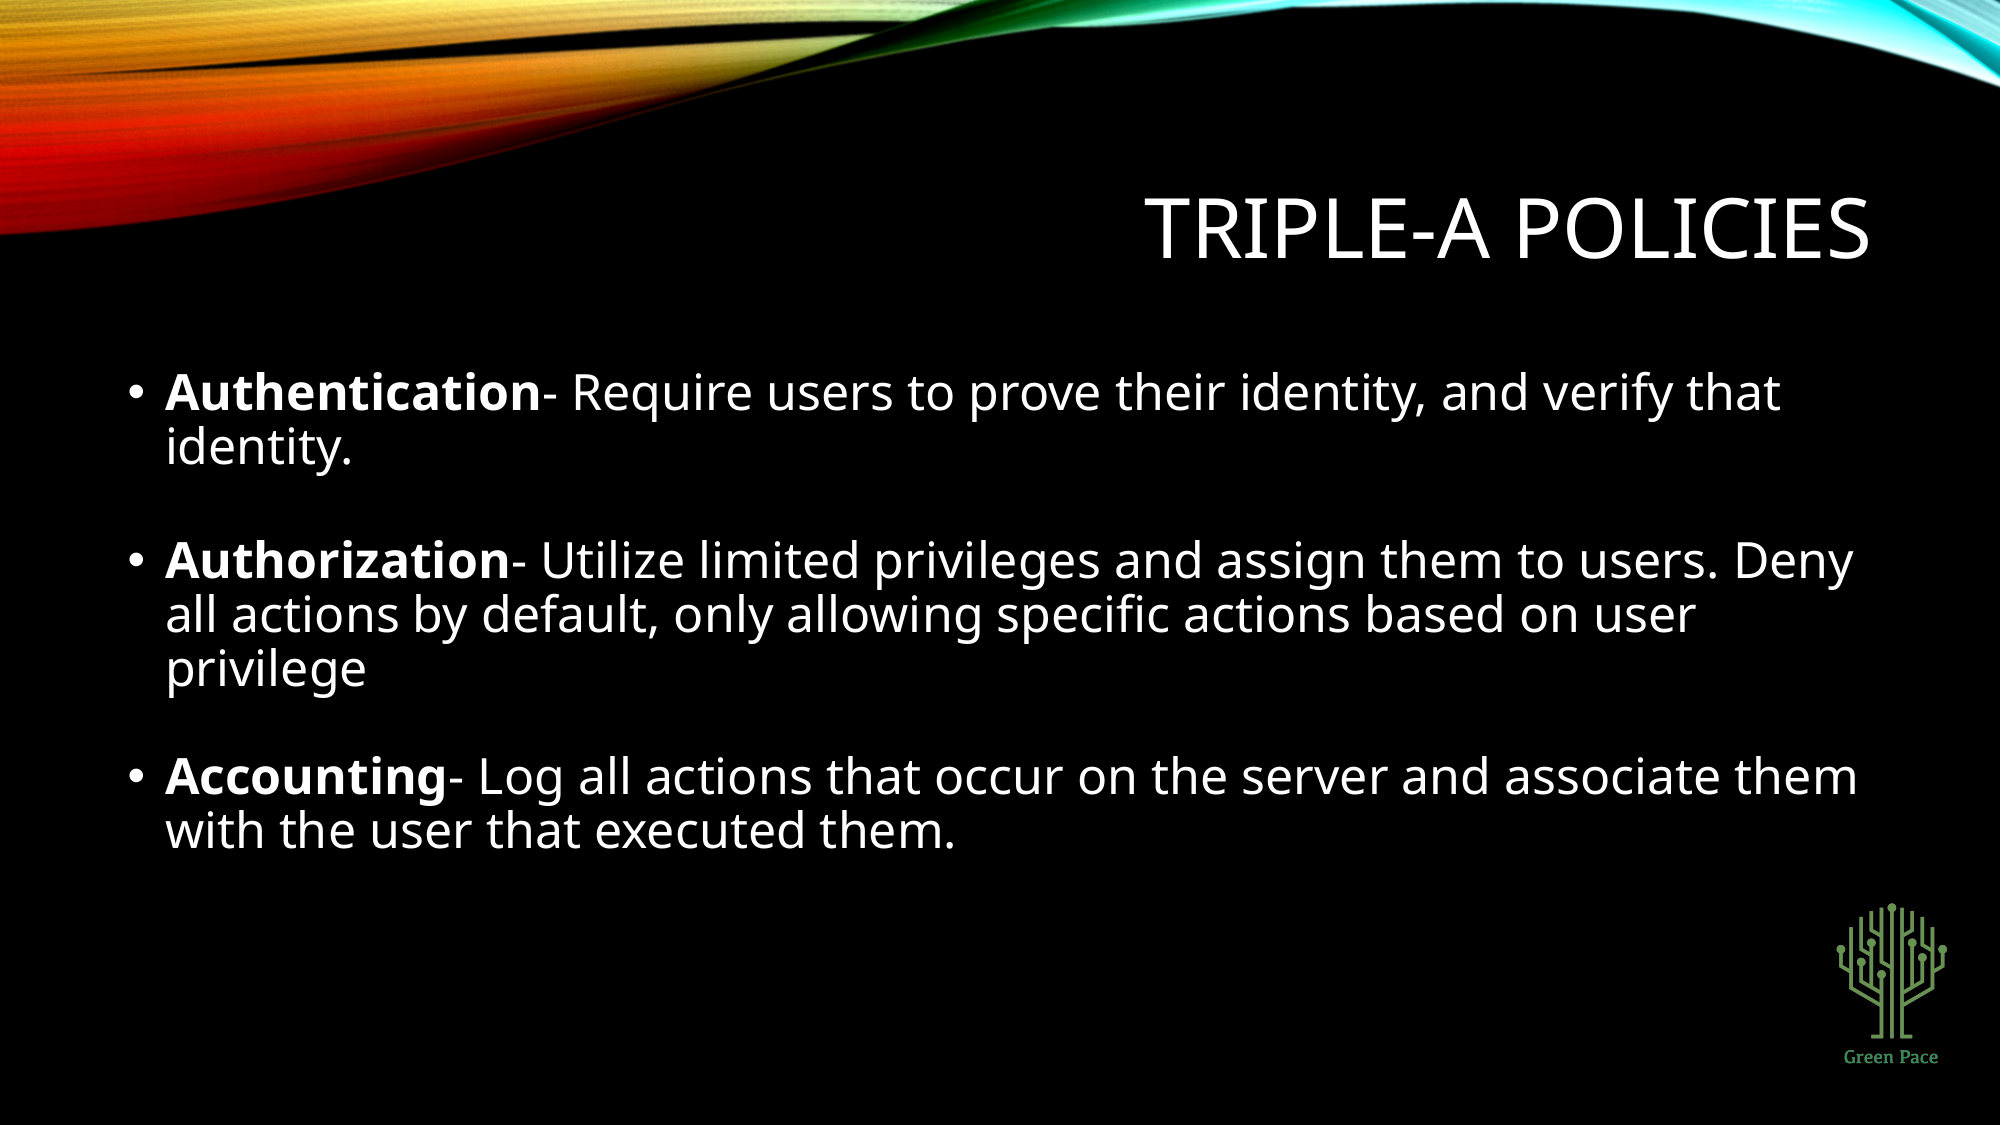

# TRIPLE-A POLICIES
Authentication- Require users to prove their identity, and verify that identity.
Authorization- Utilize limited privileges and assign them to users. Deny all actions by default, only allowing specific actions based on user privilege
Accounting- Log all actions that occur on the server and associate them with the user that executed them.